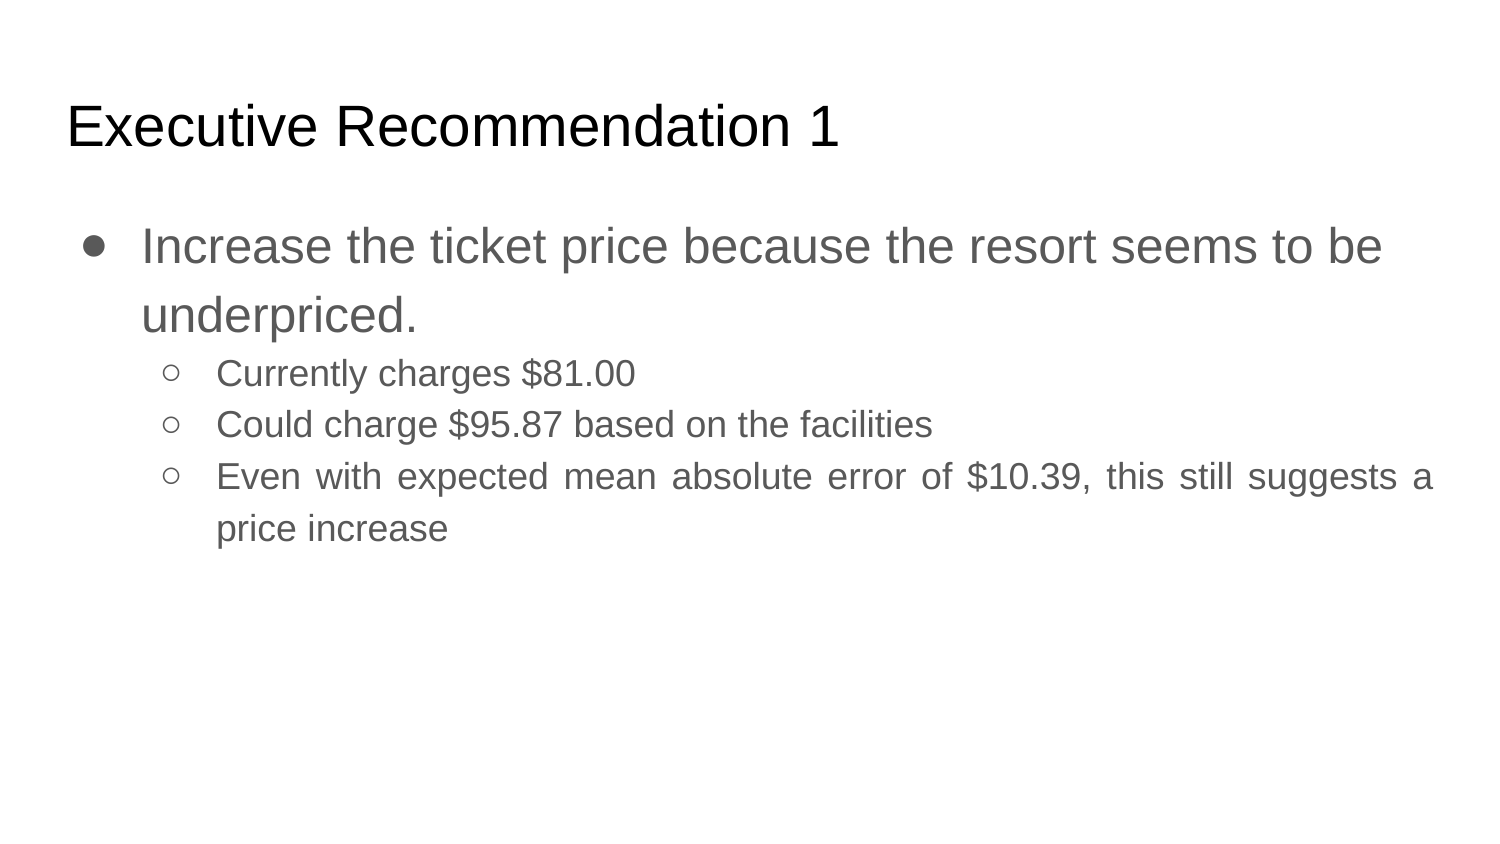

# Executive Recommendation 1
Increase the ticket price because the resort seems to be underpriced.
Currently charges $81.00
Could charge $95.87 based on the facilities
Even with expected mean absolute error of $10.39, this still suggests a price increase